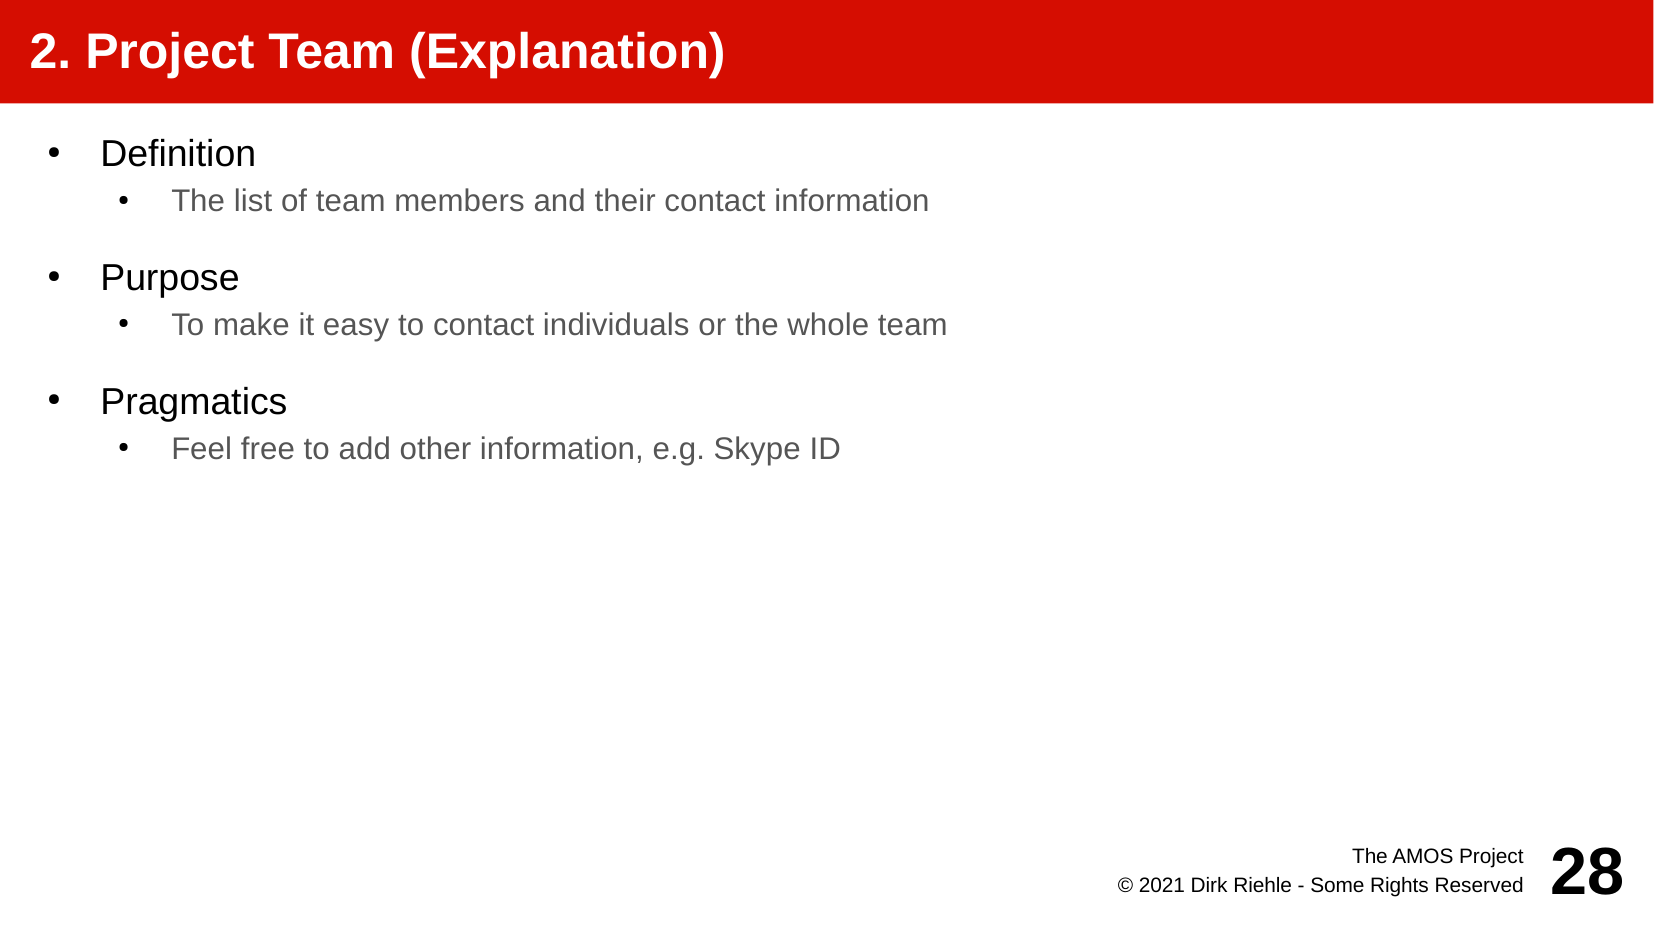

# 2. Project Team (Explanation)
Definition
The list of team members and their contact information
Purpose
To make it easy to contact individuals or the whole team
Pragmatics
Feel free to add other information, e.g. Skype ID
The AMOS Project
28
© 2021 Dirk Riehle - Some Rights Reserved